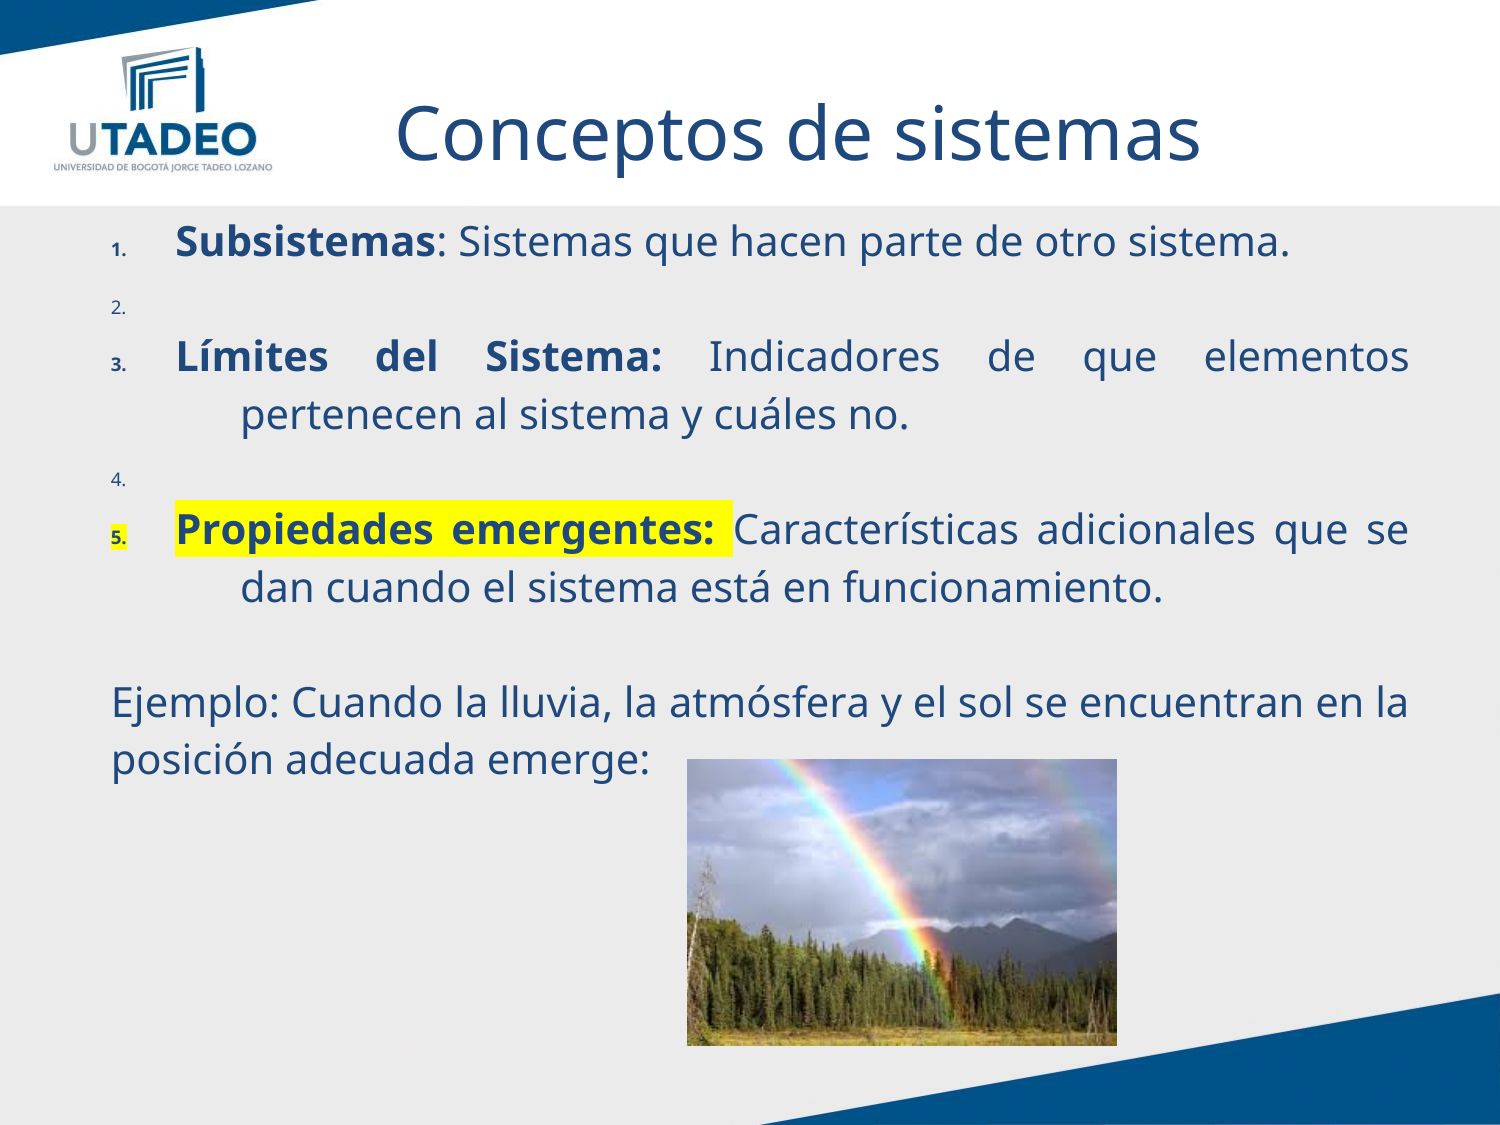

Conceptos de sistemas
# Subsistemas: Sistemas que hacen parte de otro sistema.
Límites del Sistema: Indicadores de que elementos pertenecen al sistema y cuáles no.
Propiedades emergentes: Características adicionales que se dan cuando el sistema está en funcionamiento.
Ejemplo: Cuando la lluvia, la atmósfera y el sol se encuentran en la posición adecuada emerge: